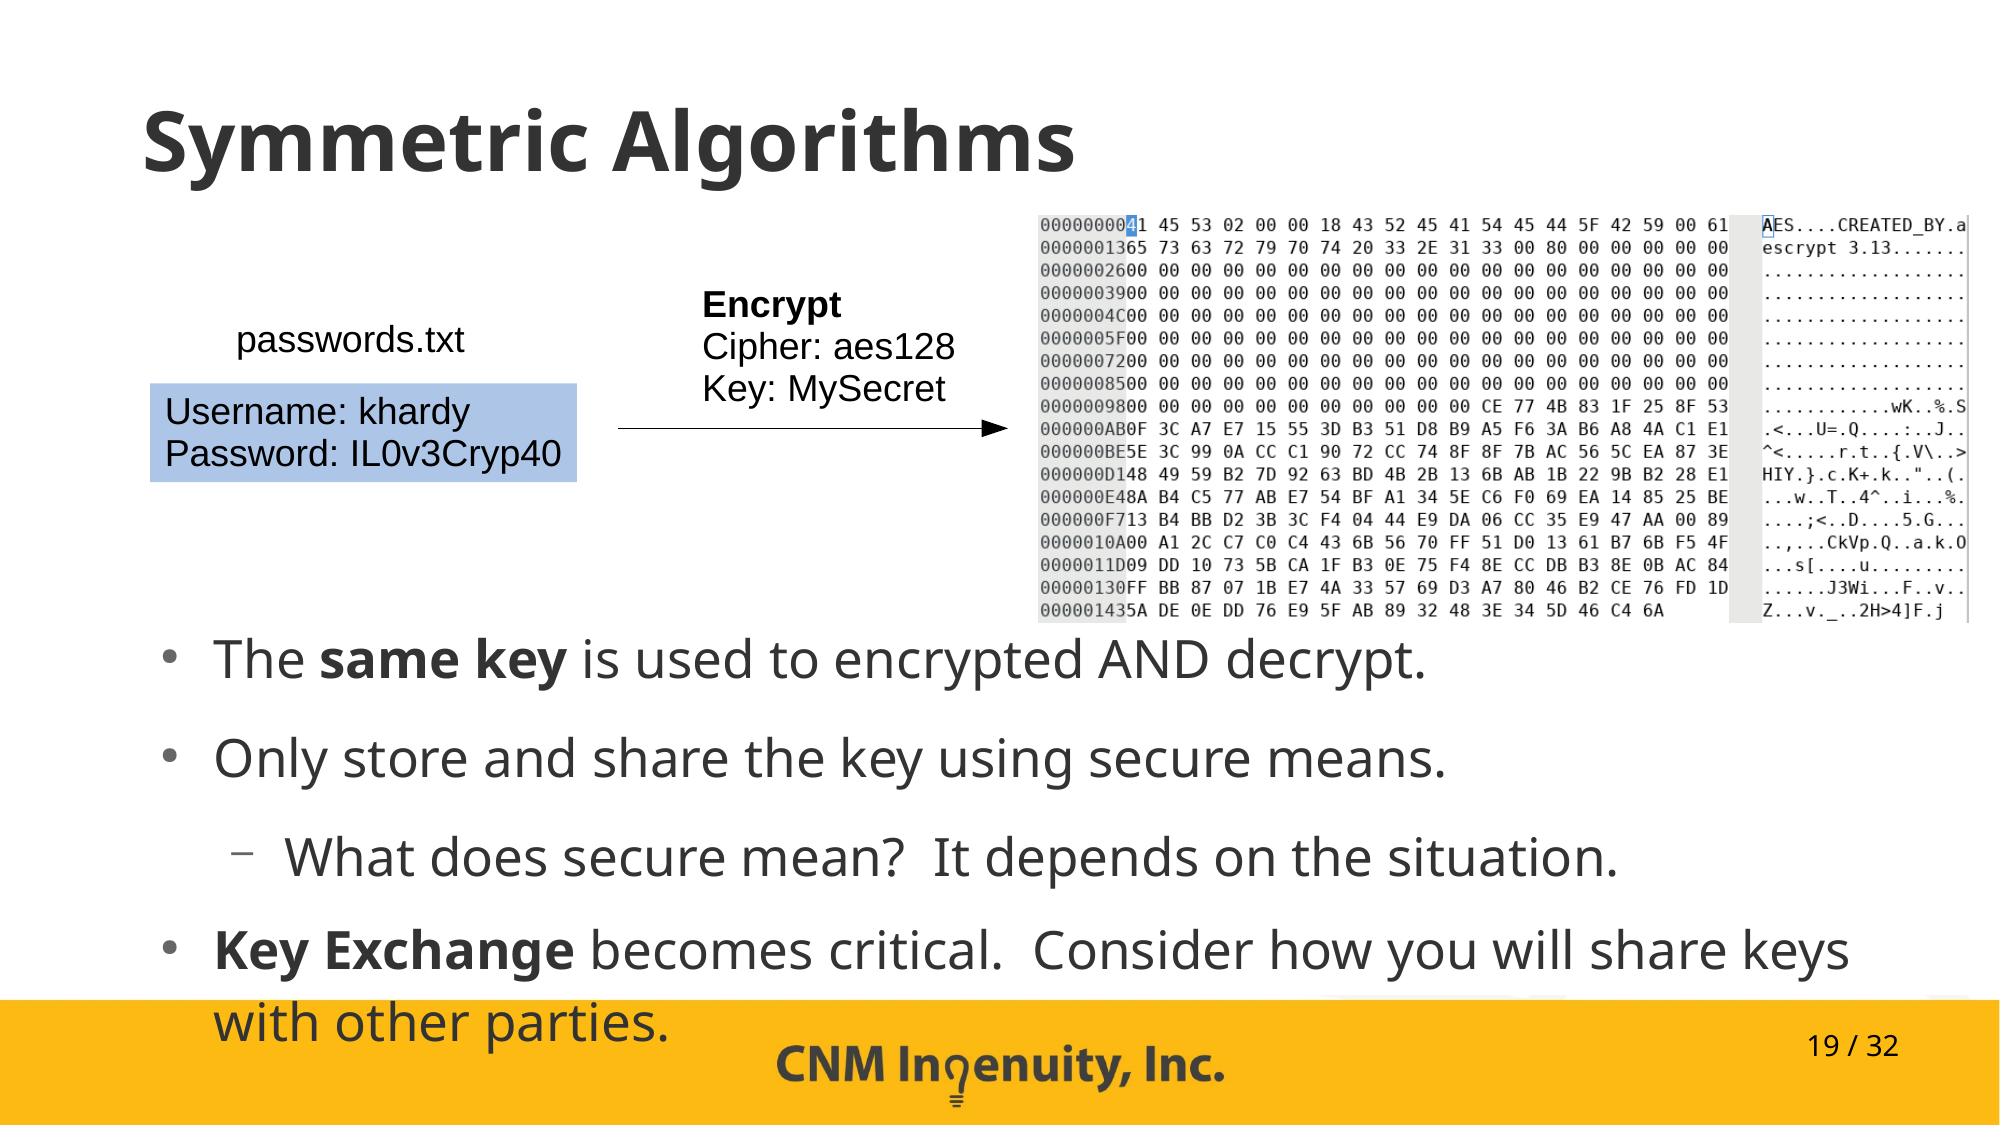

# Symmetric Algorithms
Encrypt
Cipher: aes128
Key: MySecret
passwords.txt
Username: khardy
Password: IL0v3Cryp40
The same key is used to encrypted AND decrypt.
Only store and share the key using secure means.
What does secure mean? It depends on the situation.
Key Exchange becomes critical. Consider how you will share keys with other parties.
19